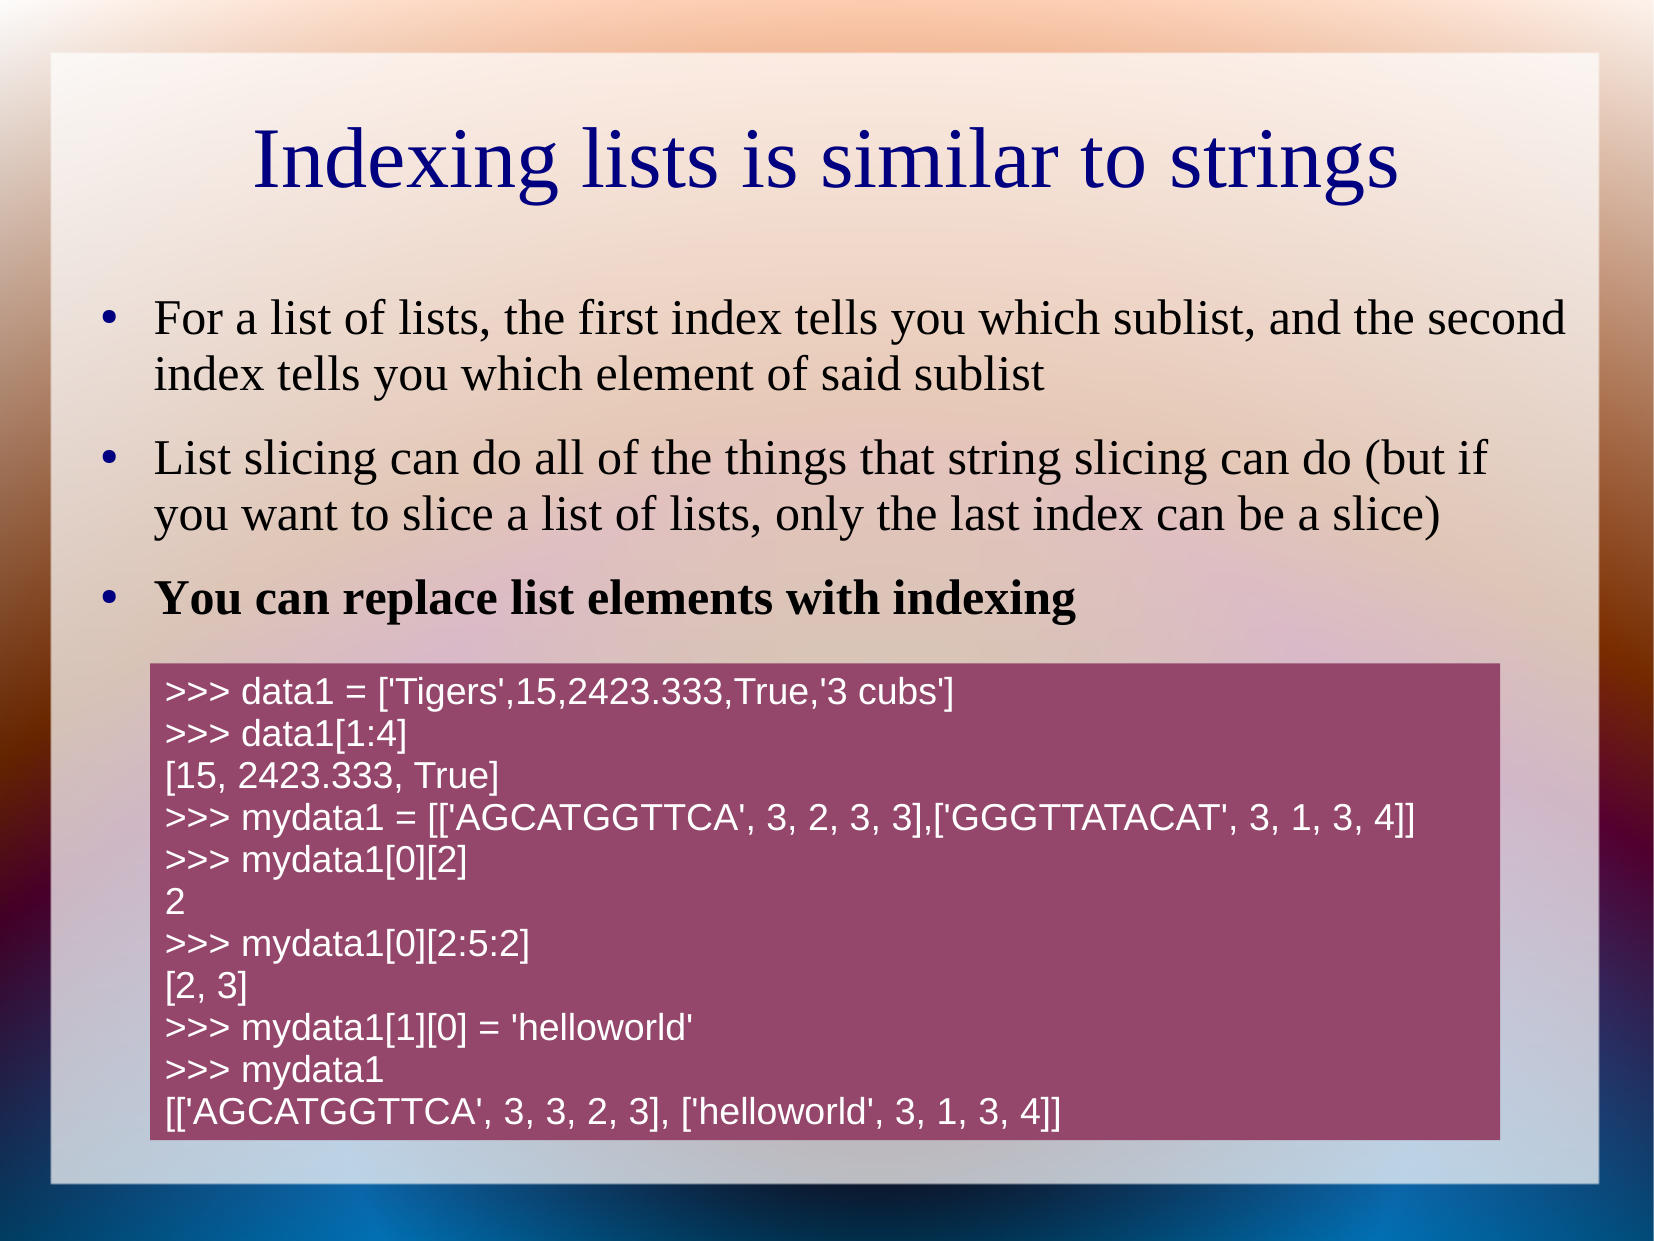

# Indexing lists is similar to strings
For a list of lists, the first index tells you which sublist, and the second index tells you which element of said sublist
List slicing can do all of the things that string slicing can do (but if you want to slice a list of lists, only the last index can be a slice)
You can replace list elements with indexing
>>> data1 = ['Tigers',15,2423.333,True,'3 cubs']
>>> data1[1:4]
[15, 2423.333, True]
>>> mydata1 = [['AGCATGGTTCA', 3, 2, 3, 3],['GGGTTATACAT', 3, 1, 3, 4]]
>>> mydata1[0][2]
2
>>> mydata1[0][2:5:2]
[2, 3]
>>> mydata1[1][0] = 'helloworld'
>>> mydata1
[['AGCATGGTTCA', 3, 3, 2, 3], ['helloworld', 3, 1, 3, 4]]